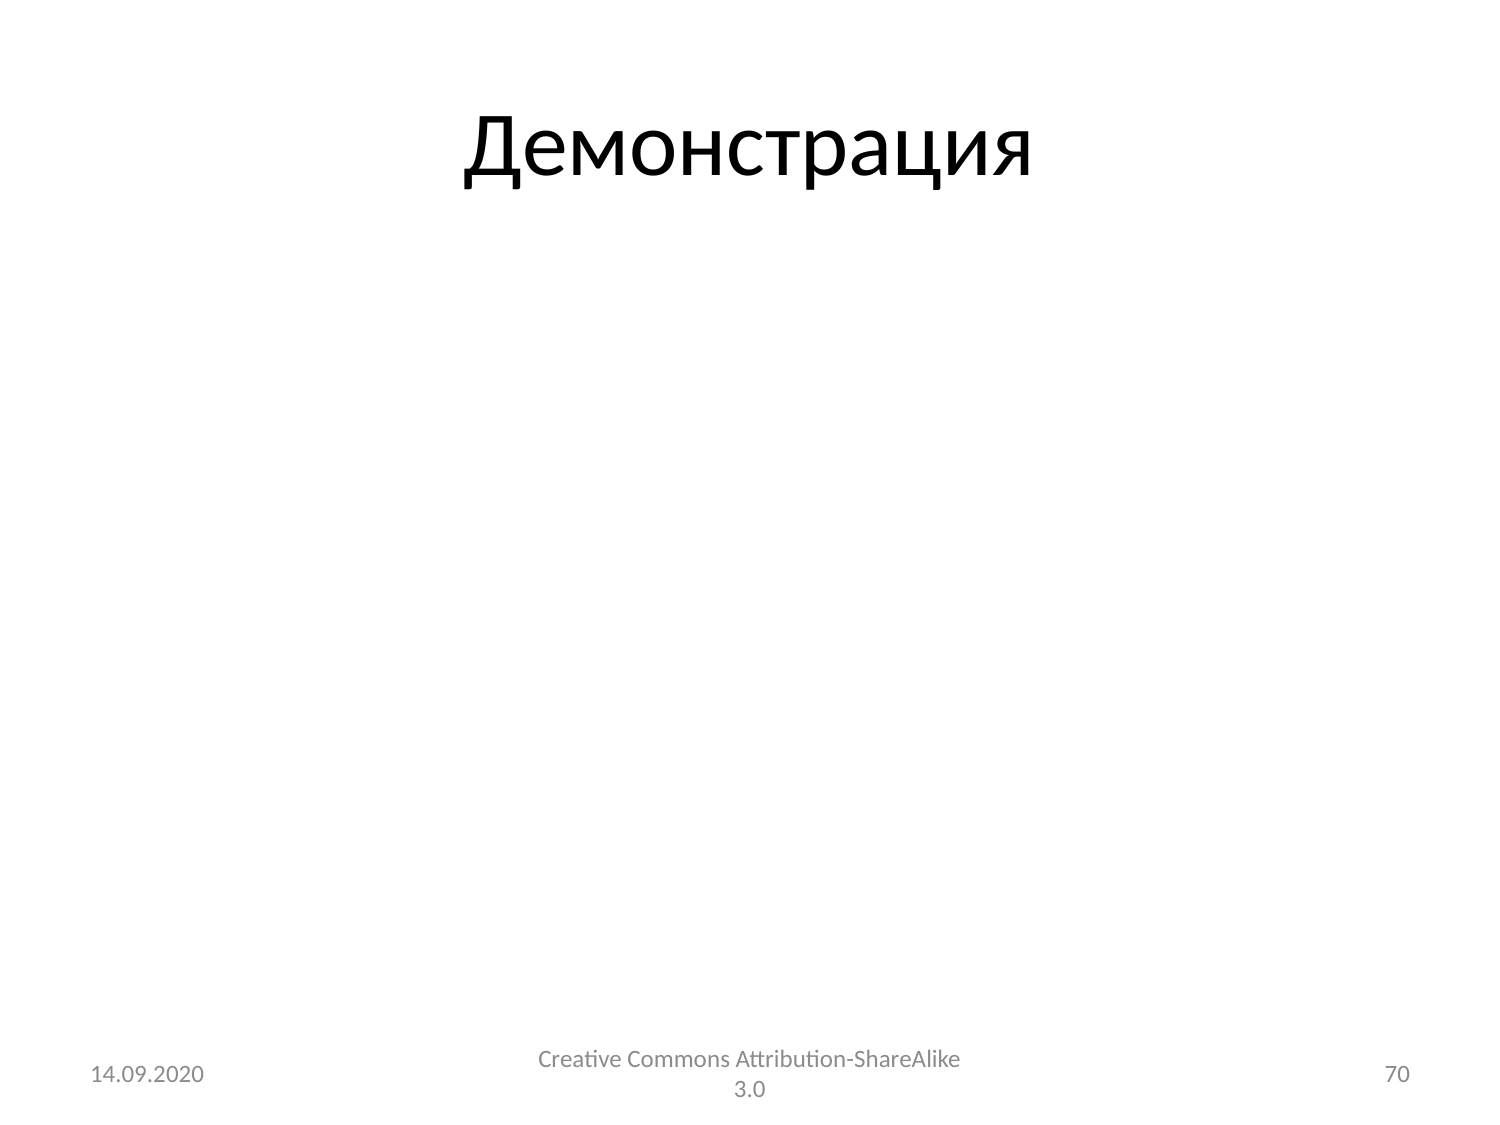

# Демонстрация
14.09.2020
Creative Commons Attribution-ShareAlike 3.0